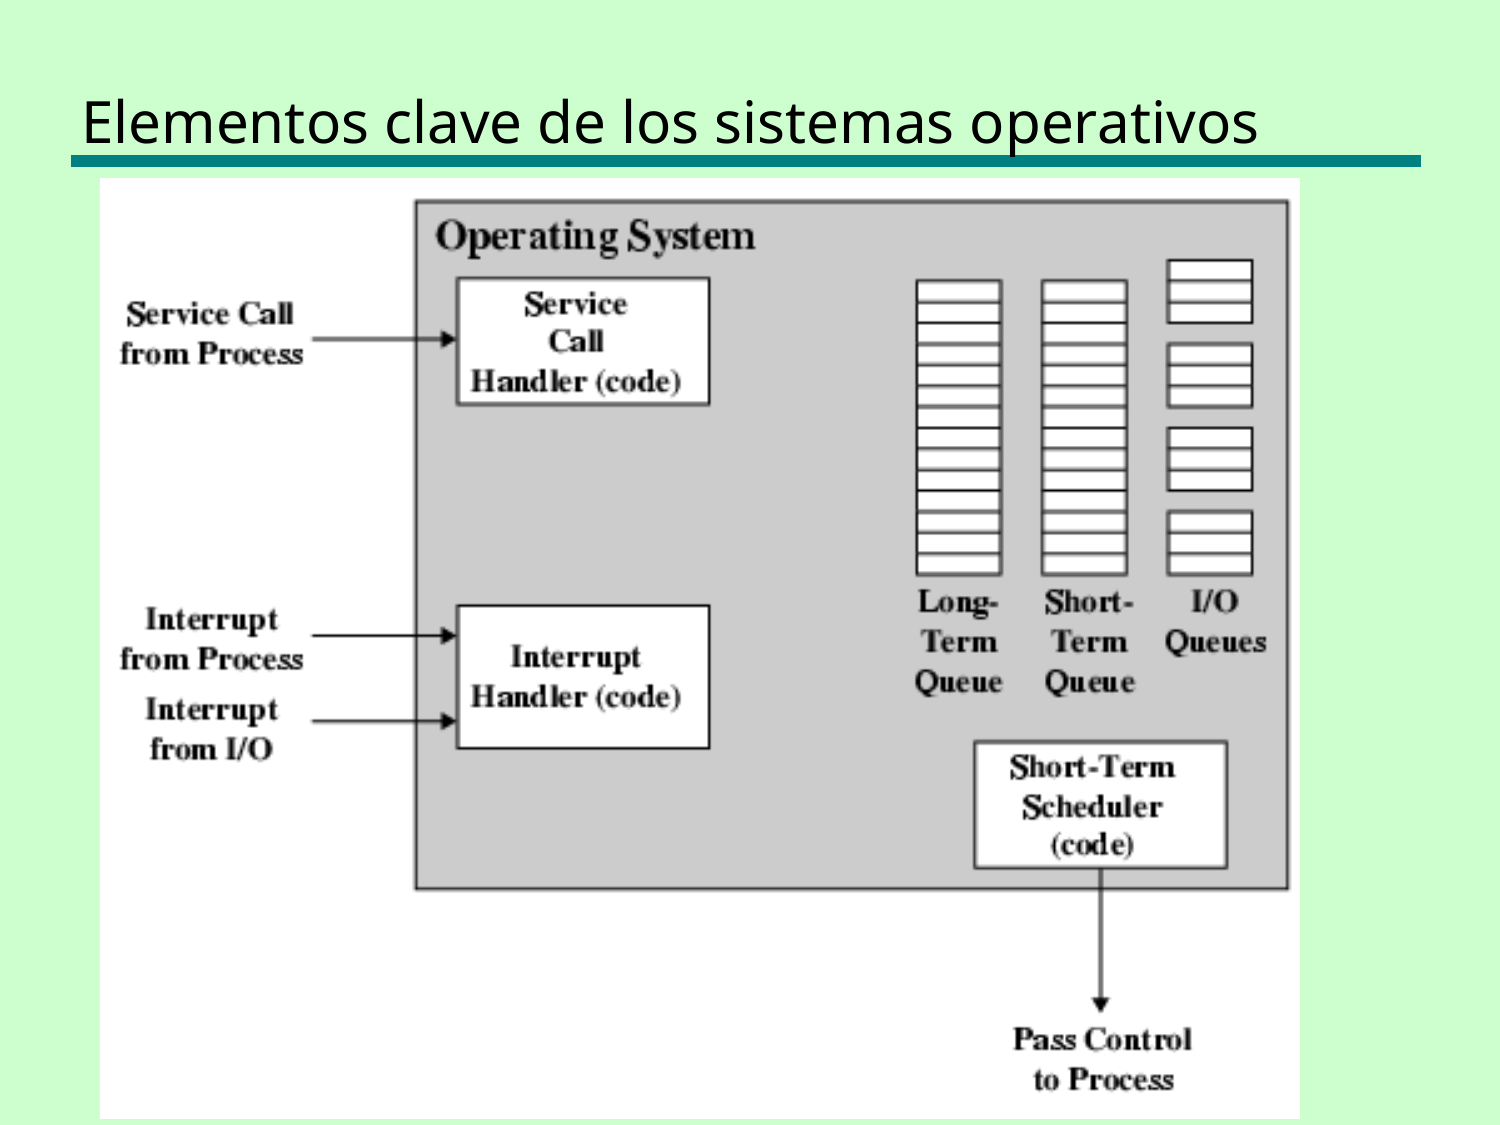

# Elementos clave de los sistemas operativos